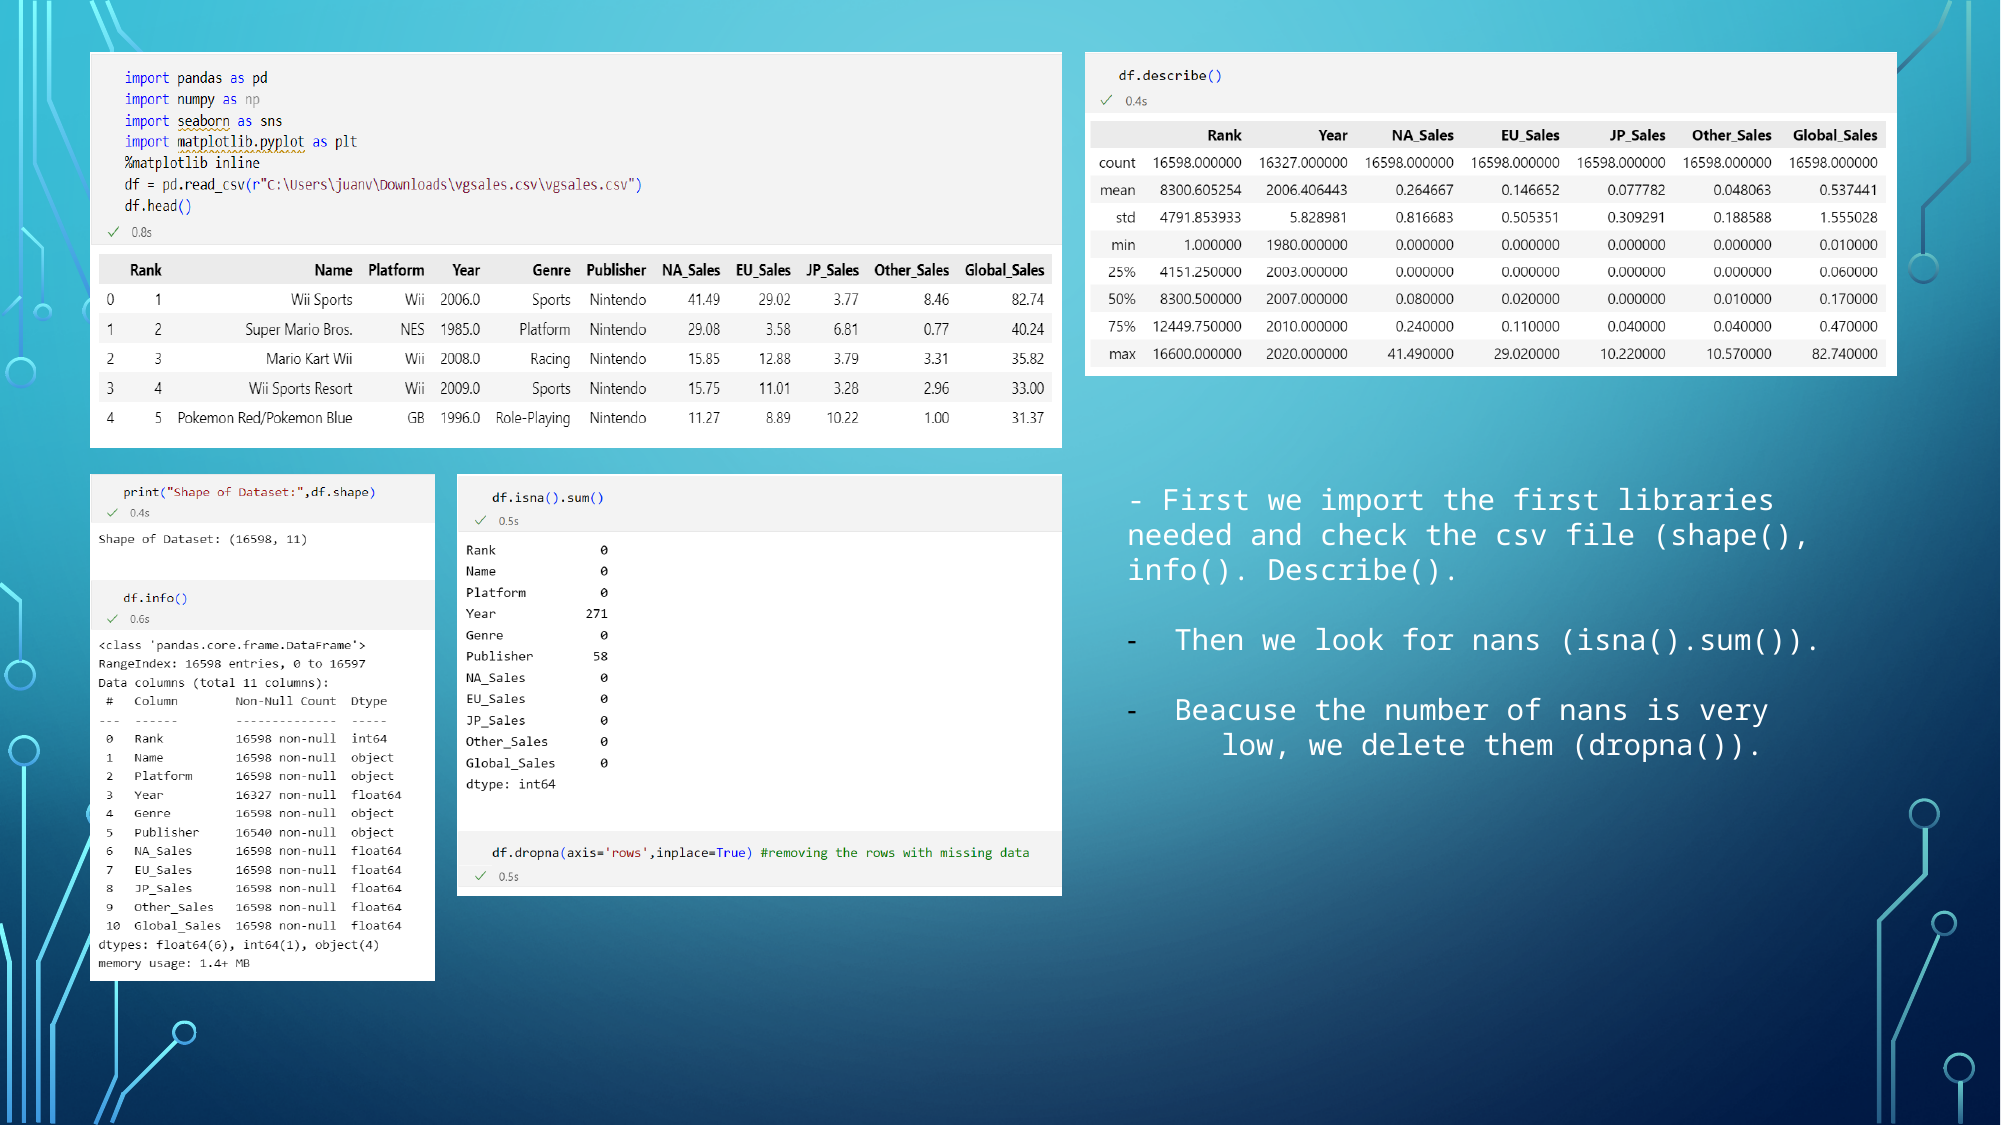

- First we import the first libraries needed and check the csv file (shape(), info(). Describe().
Then we look for nans (isna().sum()).
Beacuse the number of nans is very low, we delete them (dropna()).